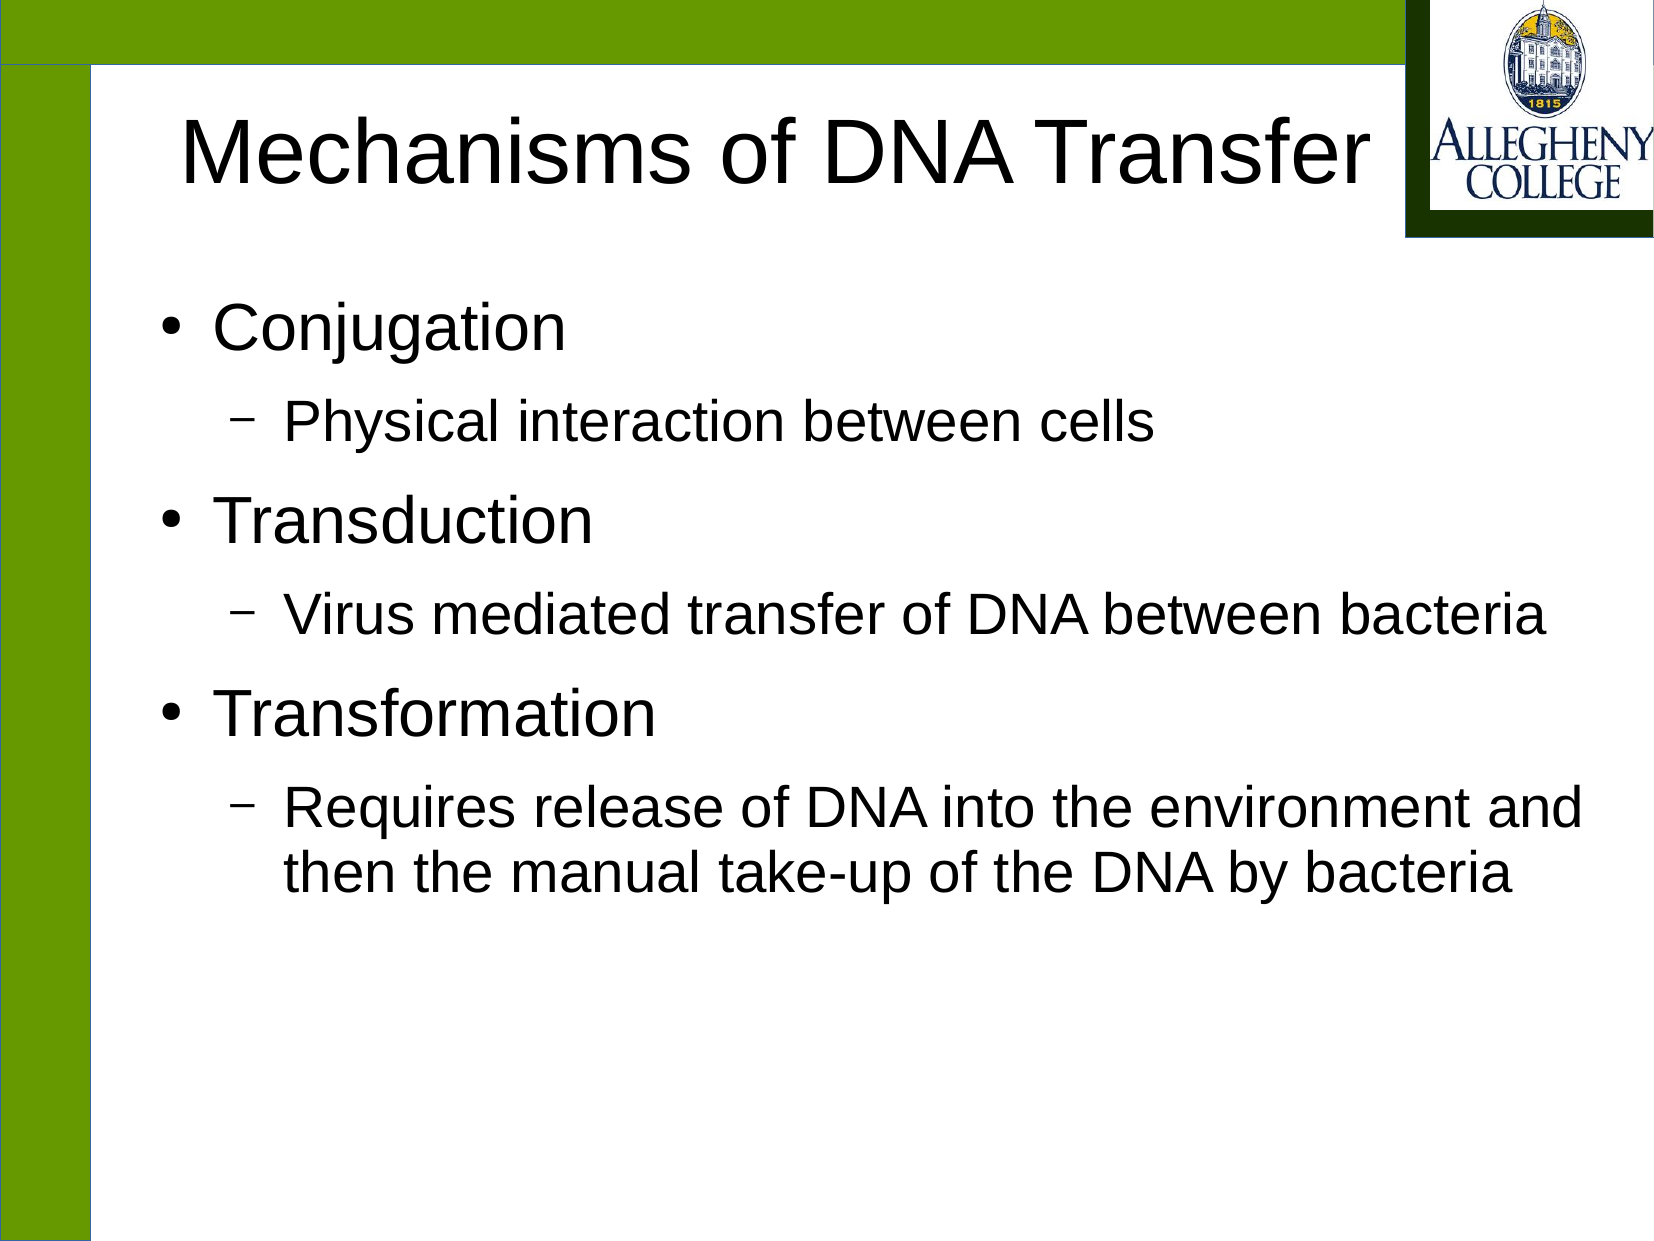

# Mechanisms of DNA Transfer
Conjugation
Physical interaction between cells
Transduction
Virus mediated transfer of DNA between bacteria
Transformation
Requires release of DNA into the environment and then the manual take-up of the DNA by bacteria